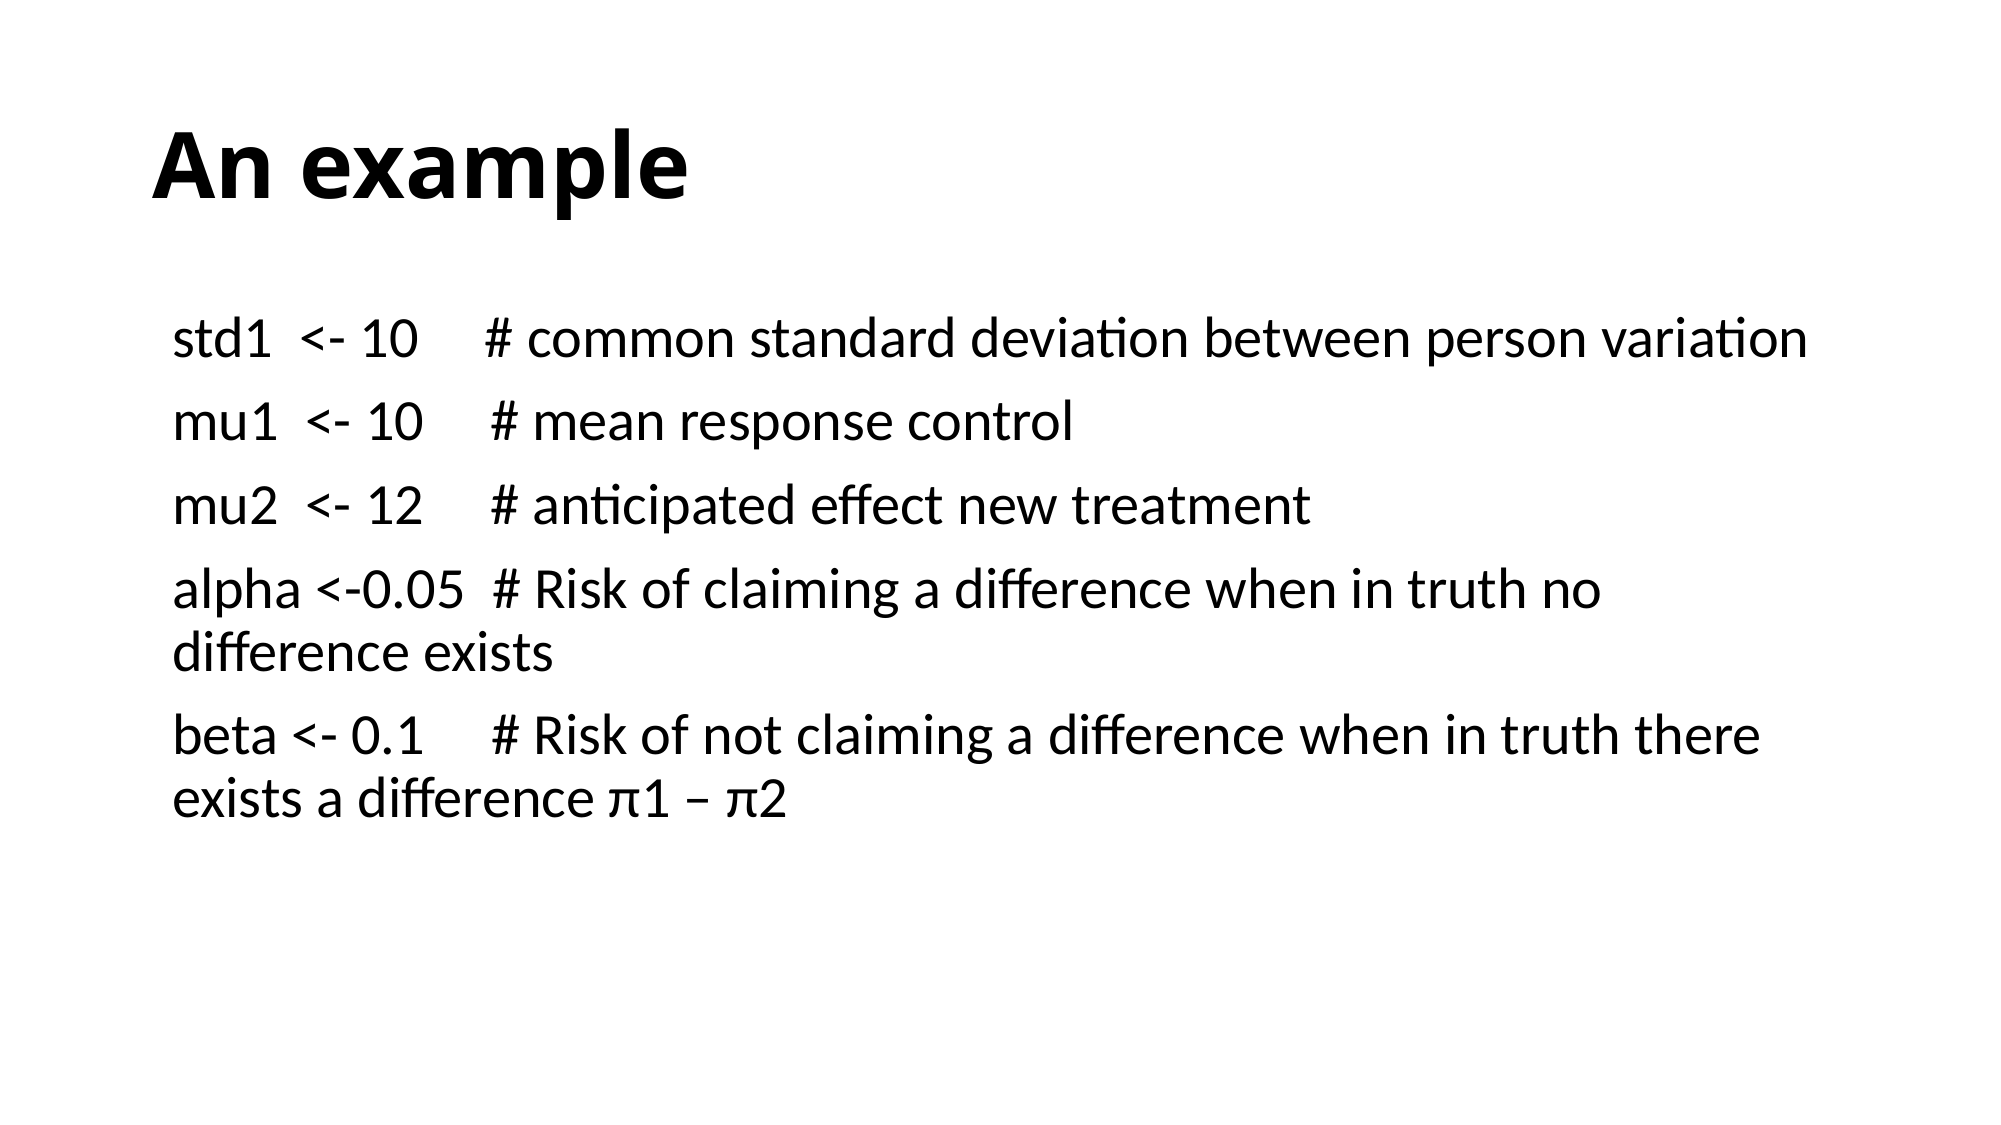

# An example
std1 <- 10 # common standard deviation between person variation
mu1 <- 10 # mean response control
mu2 <- 12 # anticipated effect new treatment
alpha <-0.05 # Risk of claiming a difference when in truth no difference exists
beta <- 0.1 # Risk of not claiming a difference when in truth there exists a difference π1 – π2